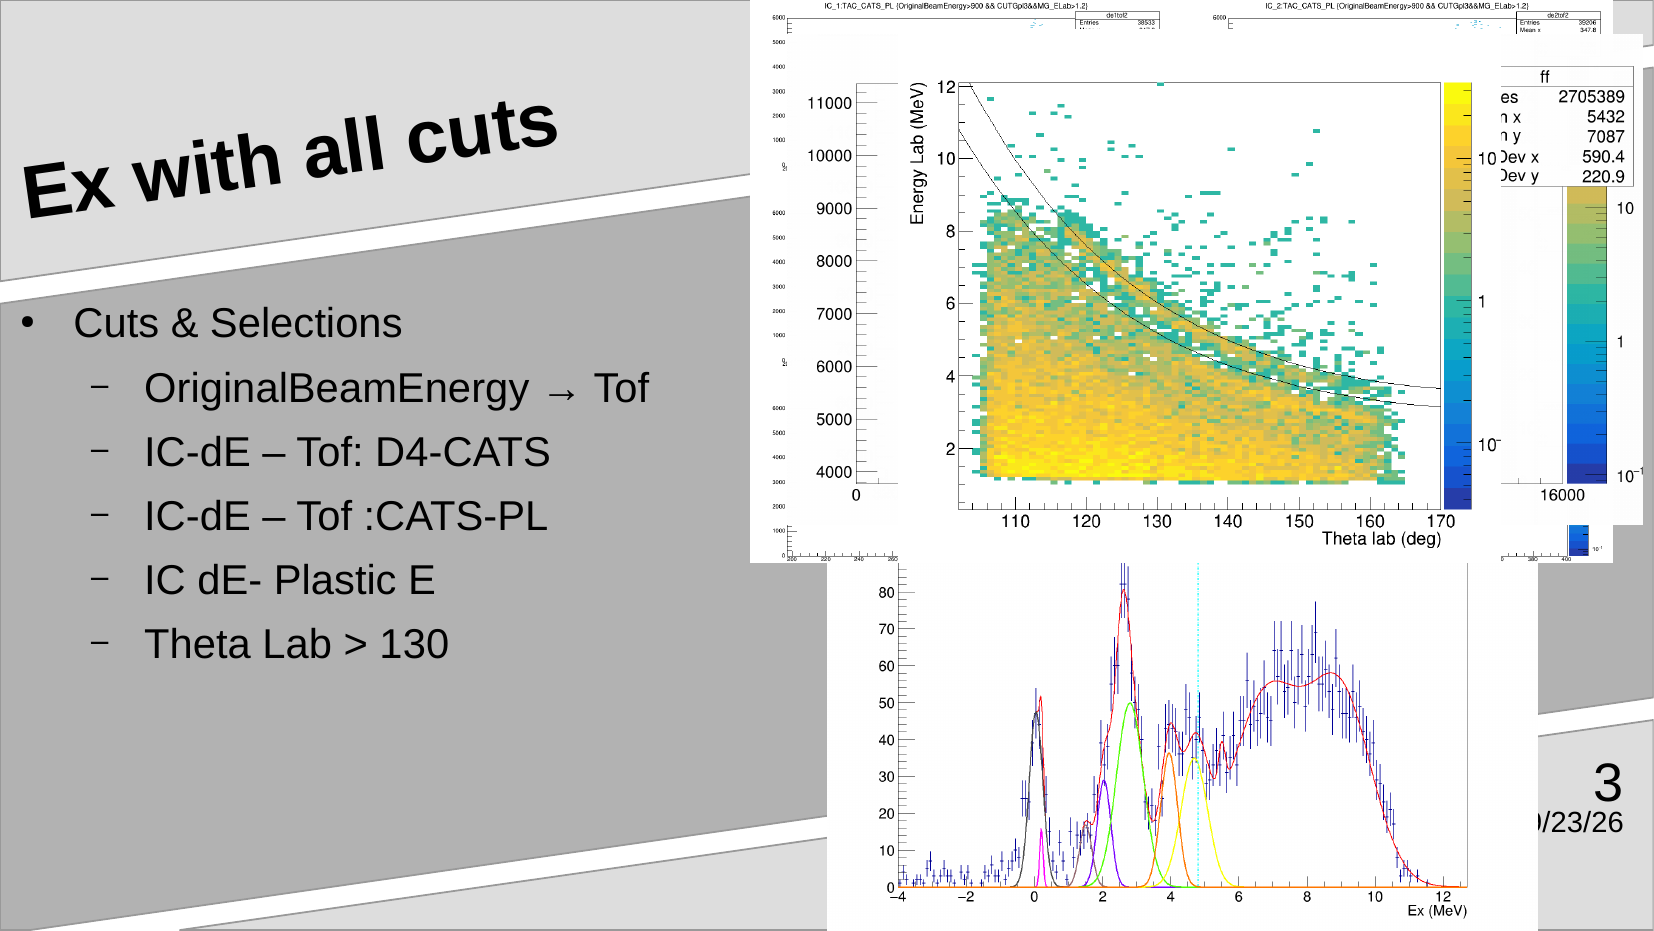

# Ex with all cuts
Cuts & Selections
OriginalBeamEnergy → Tof
IC-dE – Tof: D4-CATS
IC-dE – Tof :CATS-PL
IC dE- Plastic E
Theta Lab > 130
3